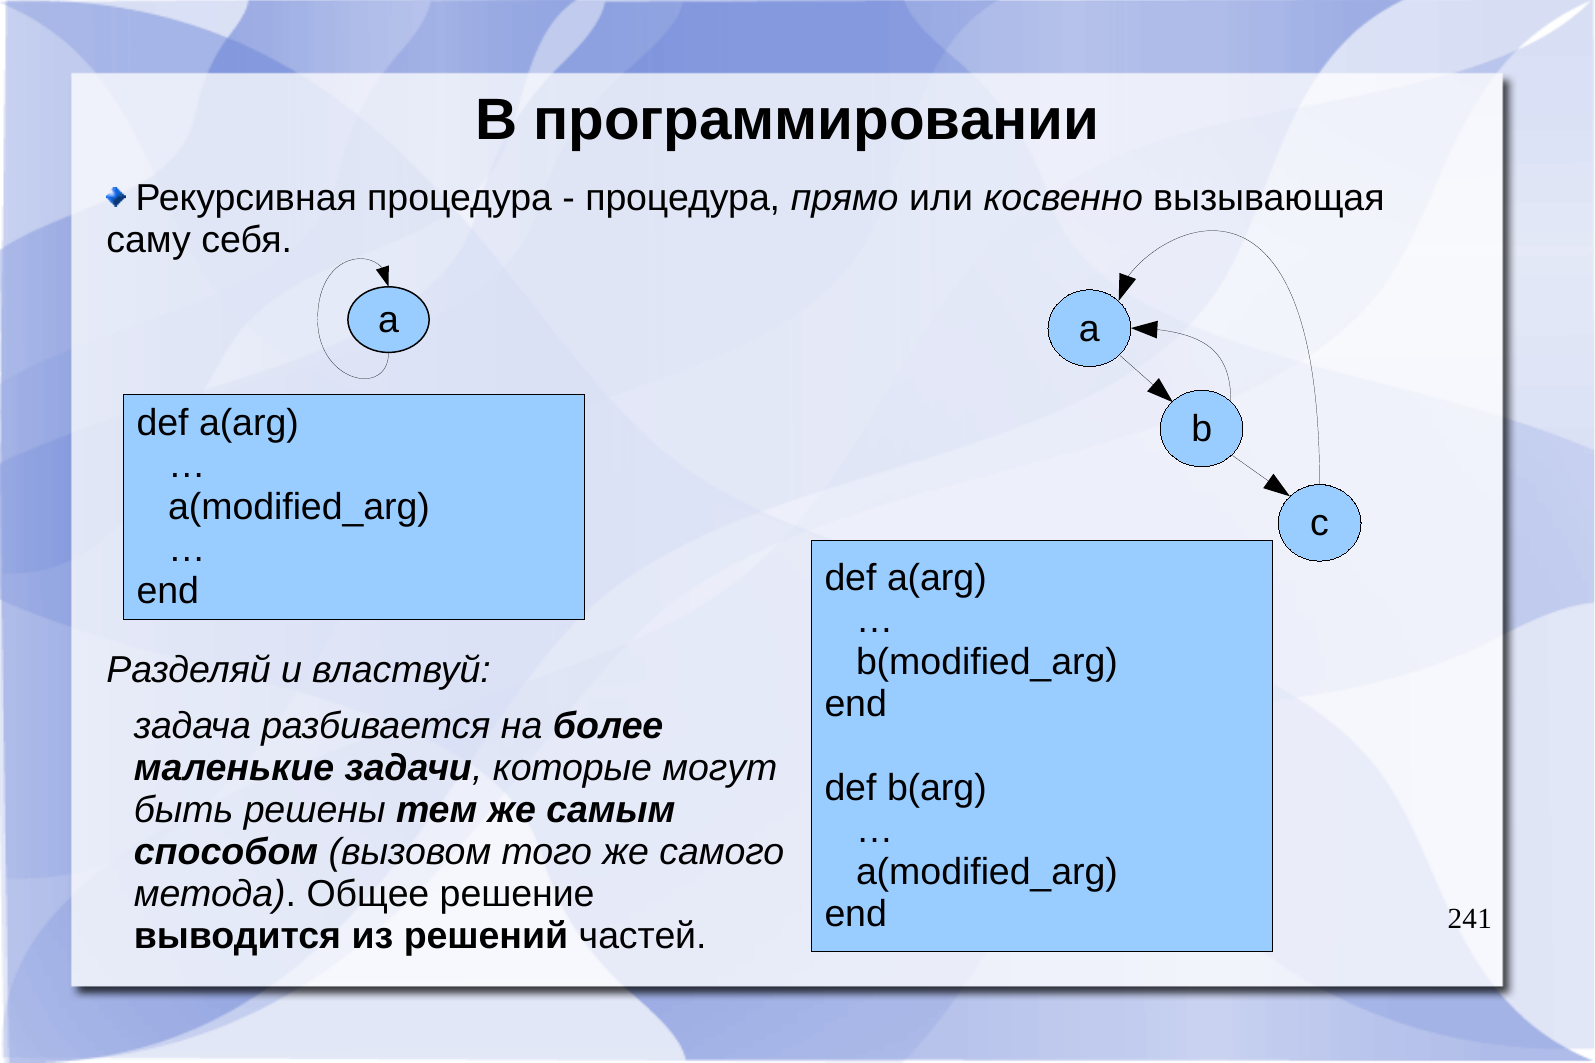

# В программировании
 Рекурсивная процедура - процедура, прямо или косвенно вызывающая саму себя.
a
b
c
a
def a(arg)
 …
 a(modified_arg)
 …
end
def a(arg)
 …
 b(modified_arg)
end
def b(arg)
 …
 a(modified_arg)
end
Разделяй и властвуй:
задача разбивается на более маленькие задачи, которые могут быть решены тем же самым способом (вызовом того же самого метода). Общее решение выводится из решений частей.
241